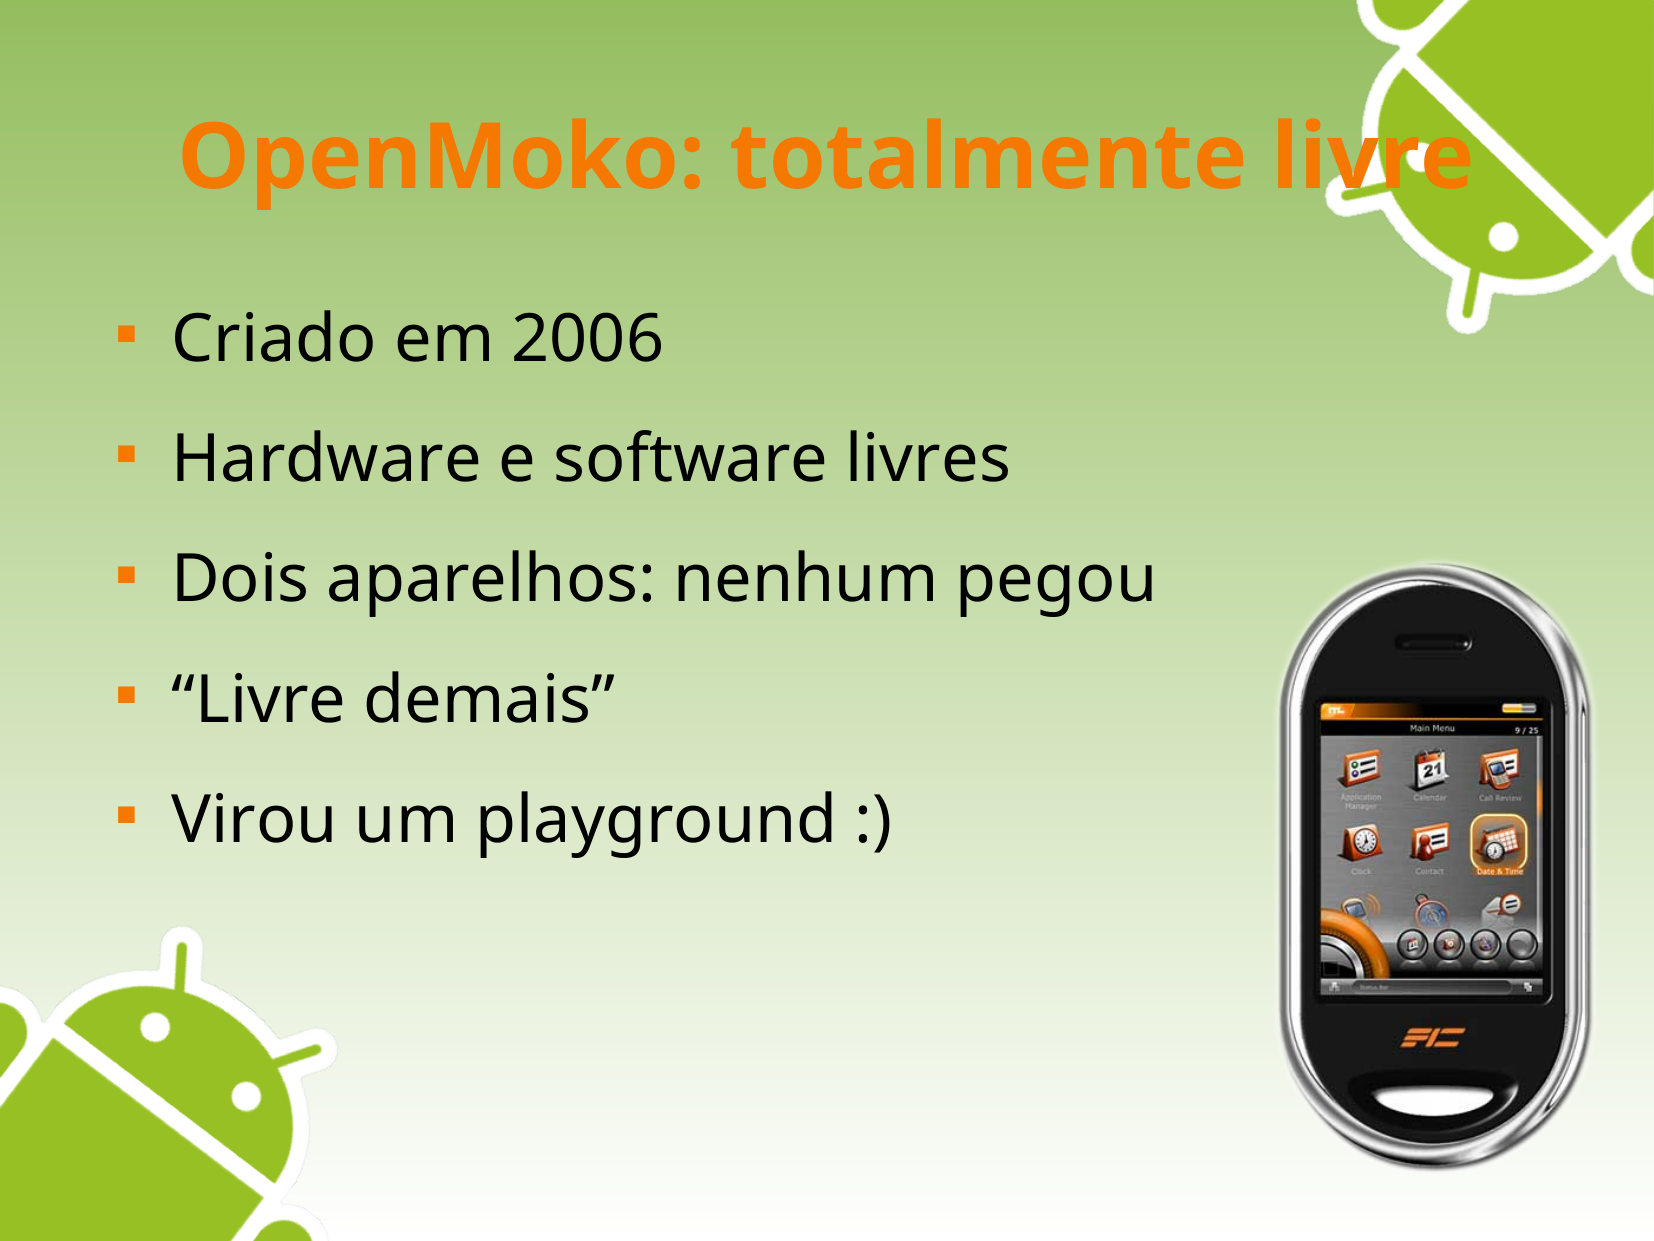

# OpenMoko: totalmente livre
Criado em 2006
Hardware e software livres
Dois aparelhos: nenhum pegou
“Livre demais”
Virou um playground :)